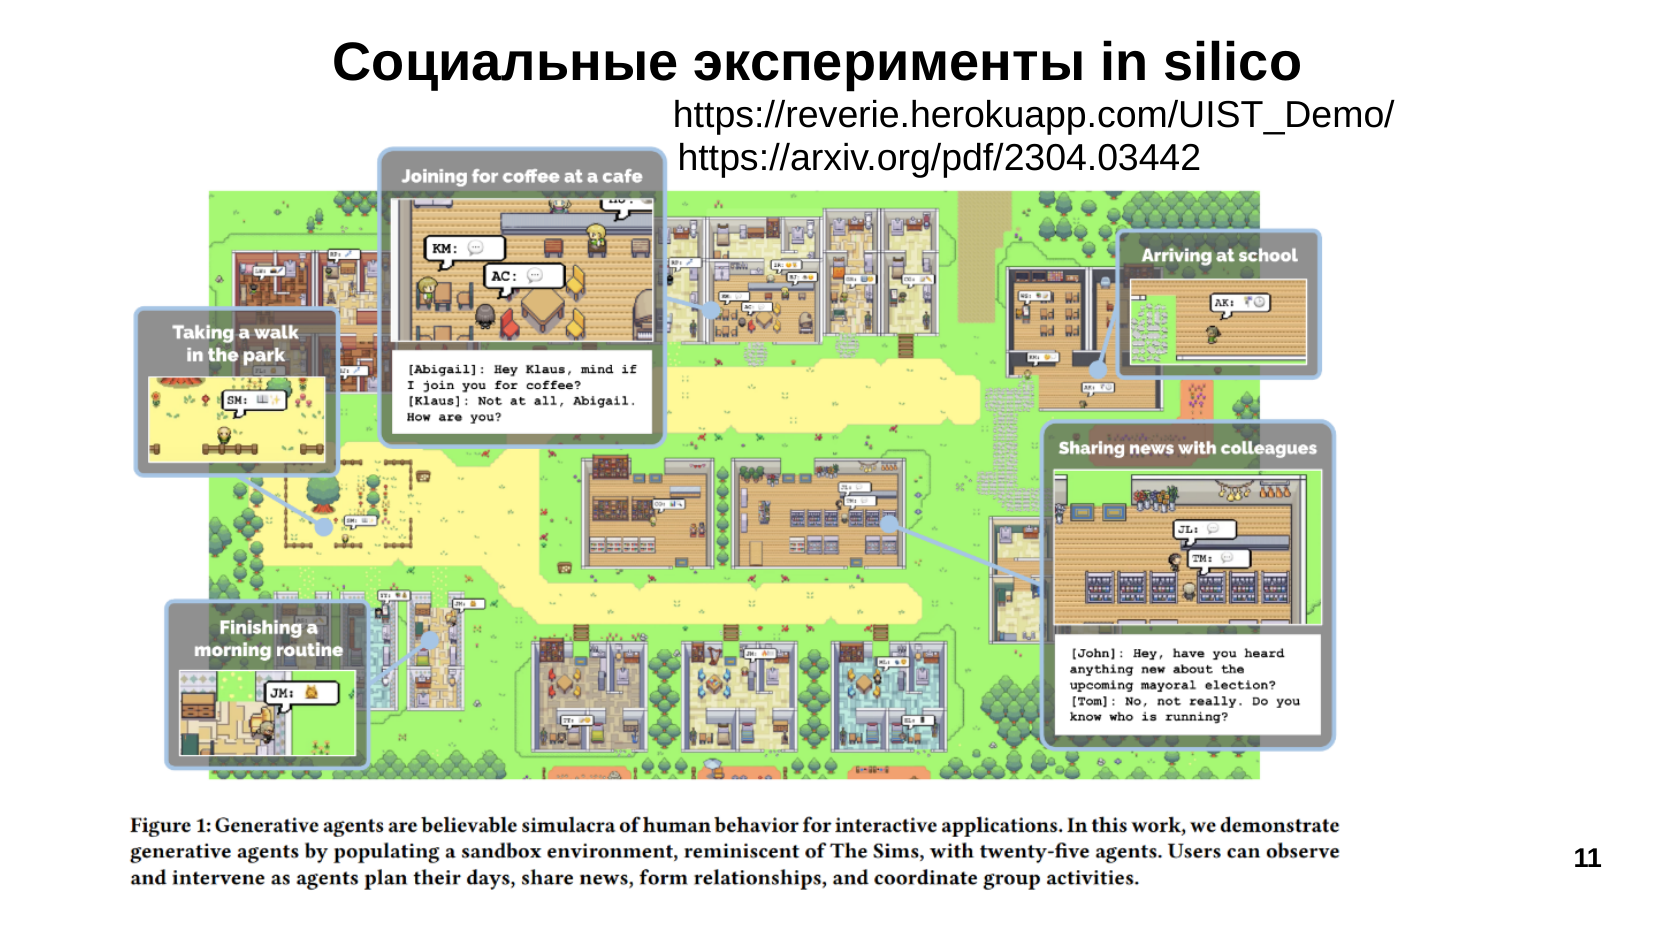

# Социальные эксперименты in silico
https://reverie.herokuapp.com/UIST_Demo/
https://arxiv.org/pdf/2304.03442
11
https://agentlaboratory.github.io/